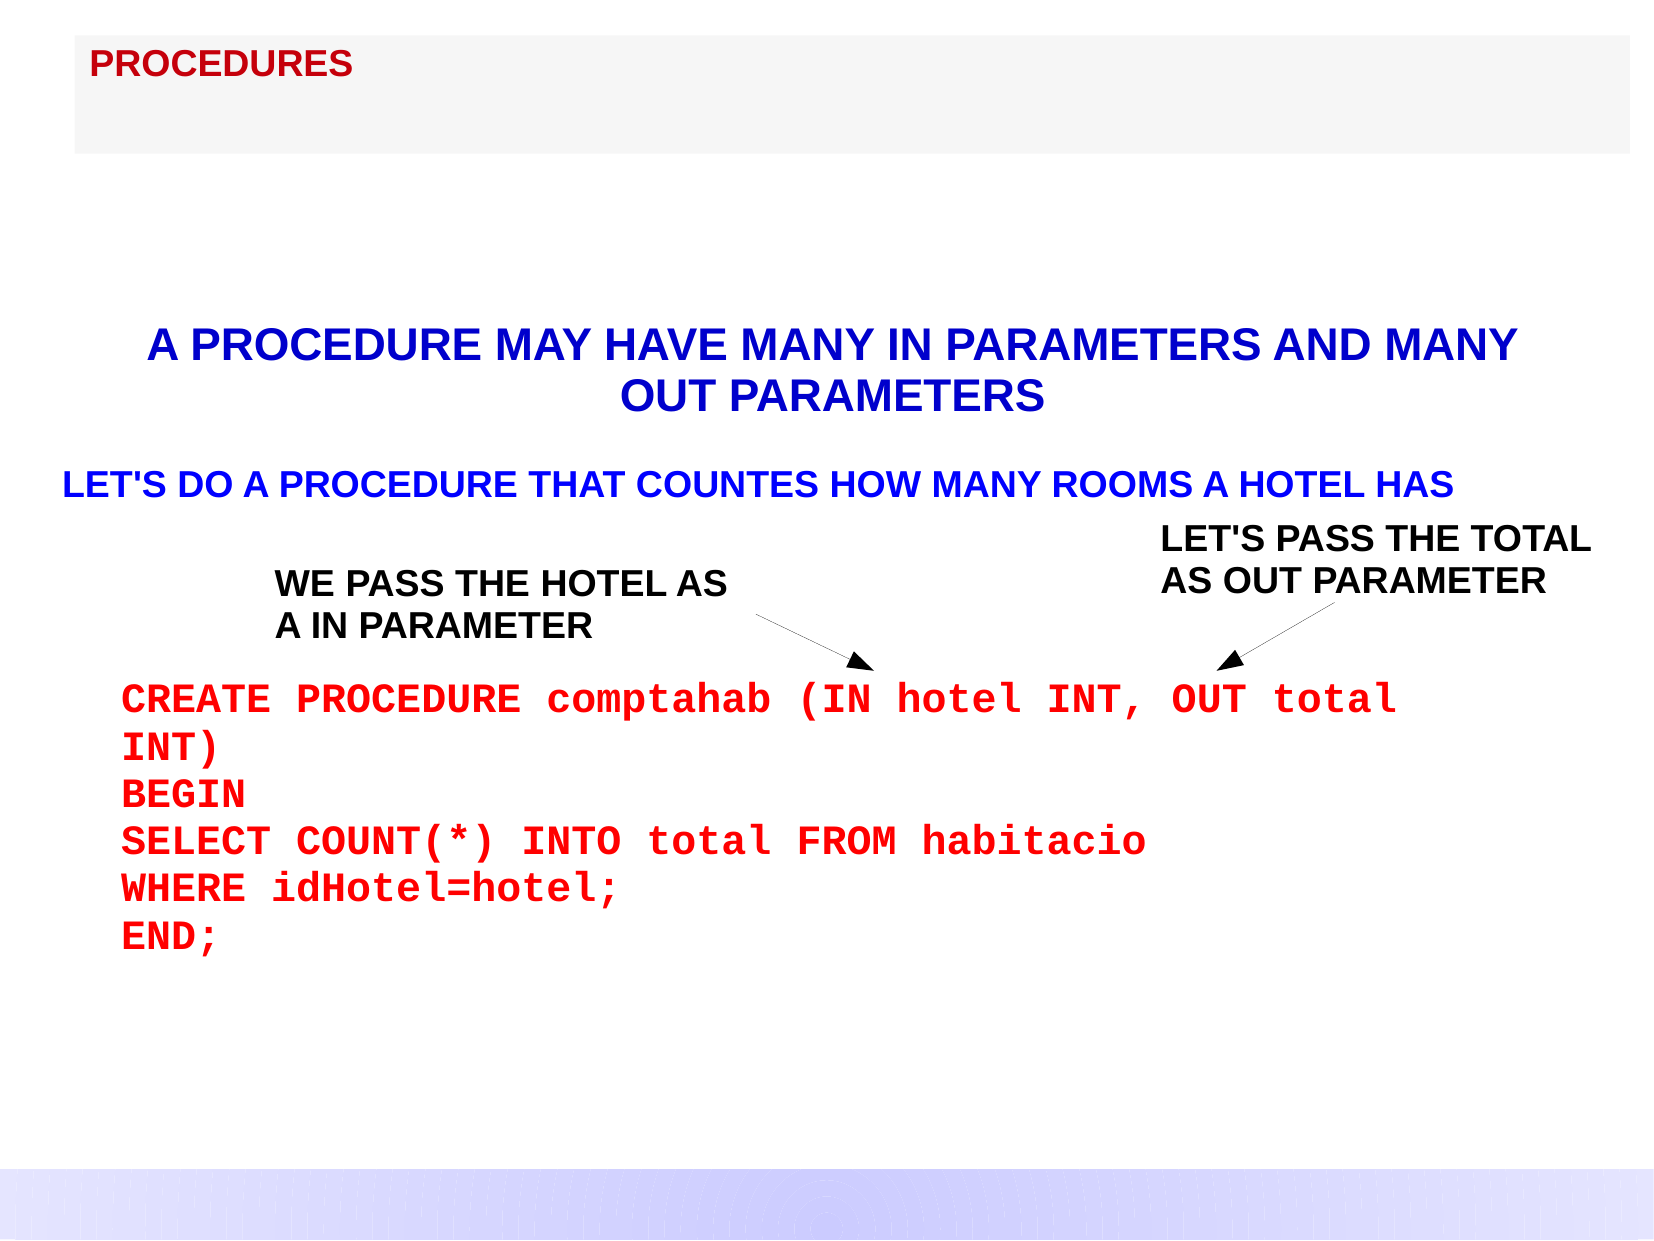

PROCEDURES
A PROCEDURE MAY HAVE MANY IN PARAMETERS AND MANY OUT PARAMETERS
LET'S DO A PROCEDURE THAT COUNTES HOW MANY ROOMS A HOTEL HAS
LET'S PASS THE TOTAL AS OUT PARAMETER
WE PASS THE HOTEL AS A IN PARAMETER
CREATE PROCEDURE comptahab (IN hotel INT, OUT total INT)
BEGIN
SELECT COUNT(*) INTO total FROM habitacio
WHERE idHotel=hotel;
END;